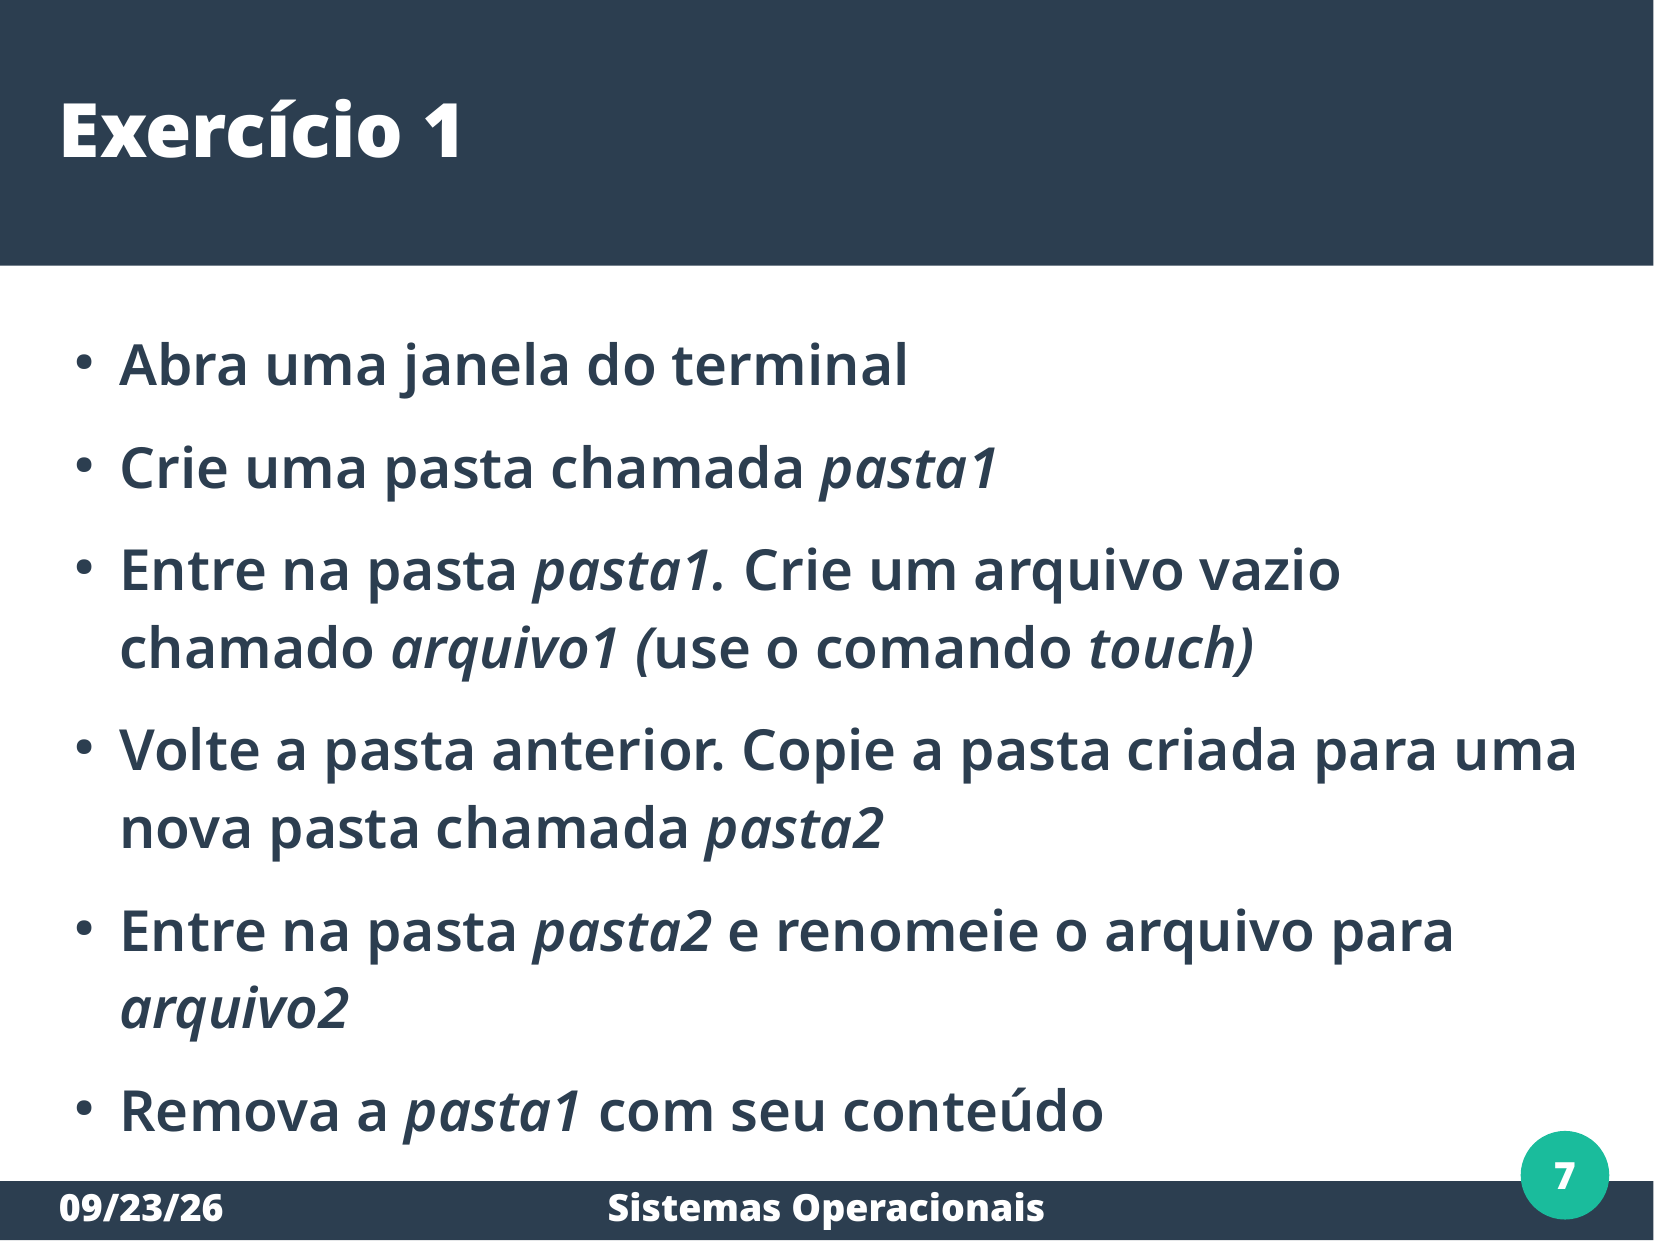

# Exercício 1
Abra uma janela do terminal
Crie uma pasta chamada pasta1
Entre na pasta pasta1. Crie um arquivo vazio chamado arquivo1 (use o comando touch)
Volte a pasta anterior. Copie a pasta criada para uma nova pasta chamada pasta2
Entre na pasta pasta2 e renomeie o arquivo para arquivo2
Remova a pasta1 com seu conteúdo
7
Sistemas Operacionais